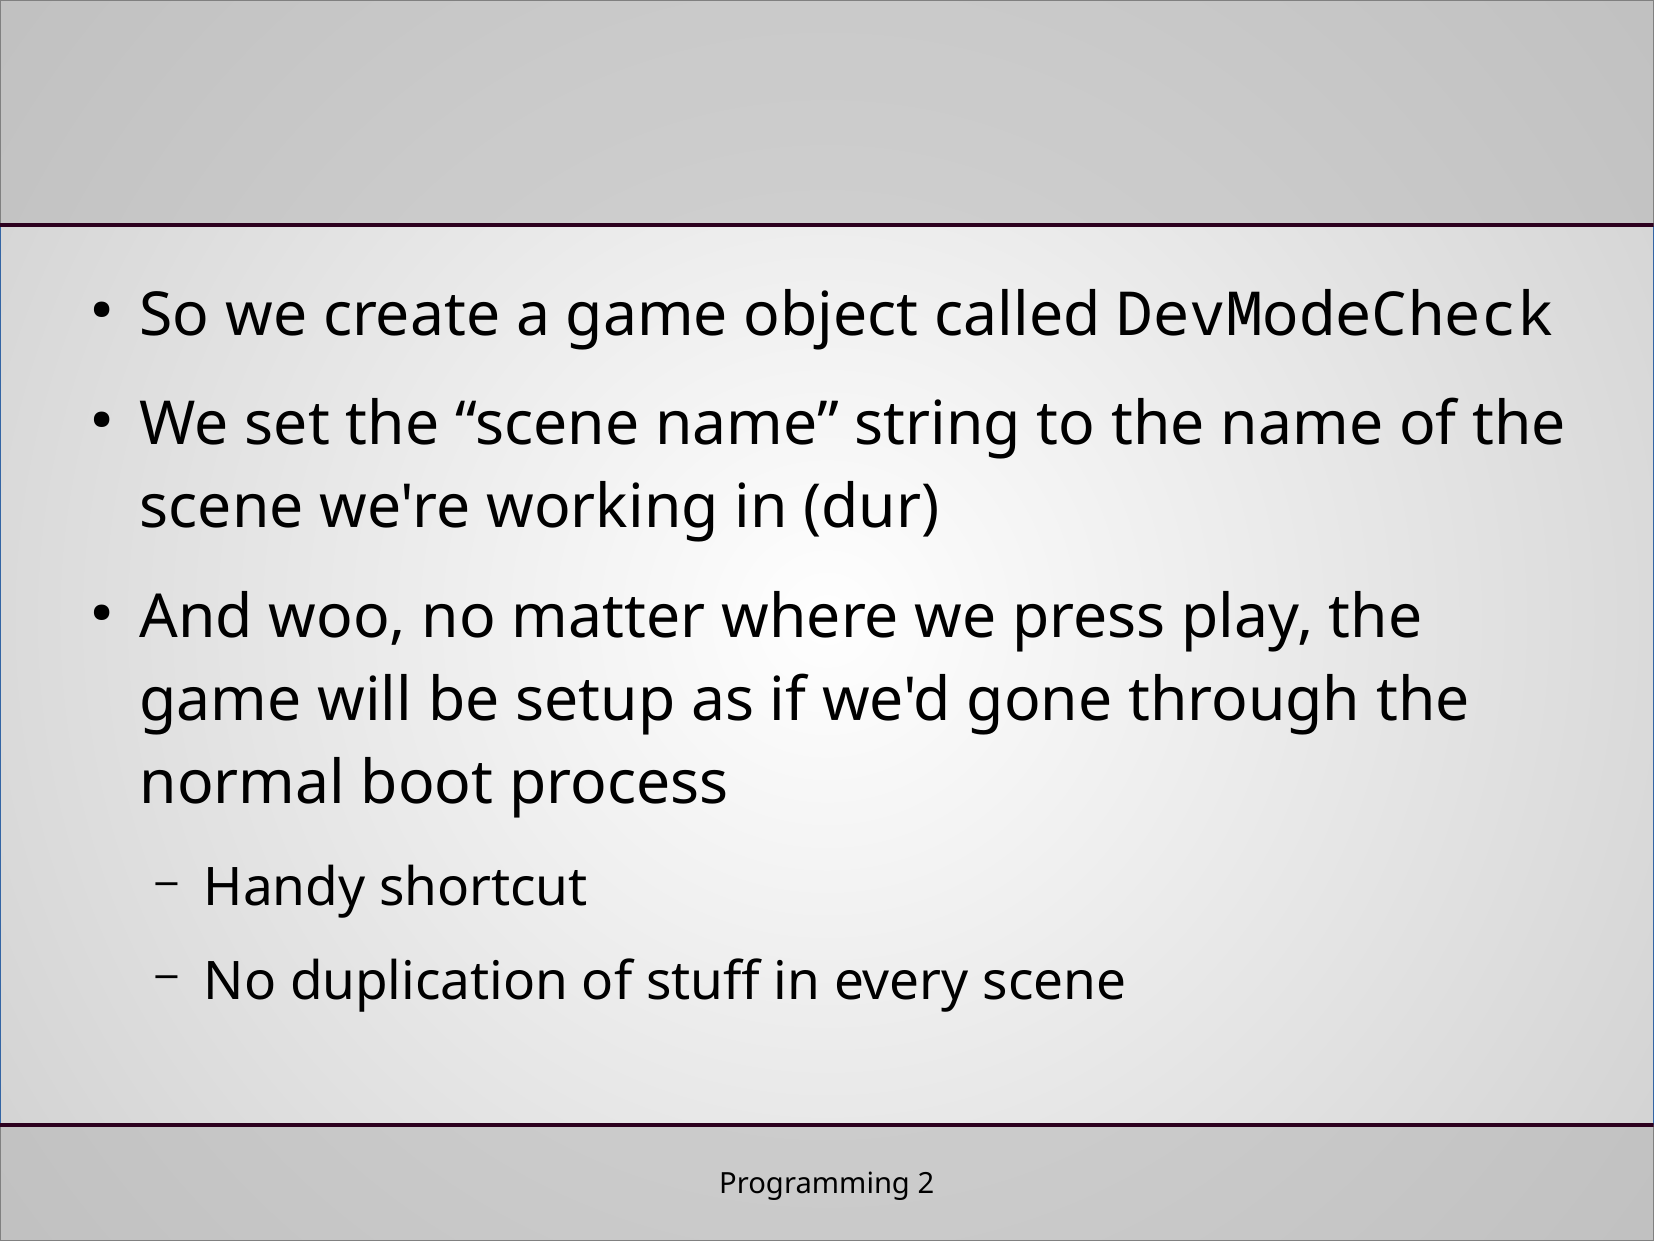

#
So we create a game object called DevModeCheck
We set the “scene name” string to the name of the scene we're working in (dur)
And woo, no matter where we press play, the game will be setup as if we'd gone through the normal boot process
Handy shortcut
No duplication of stuff in every scene